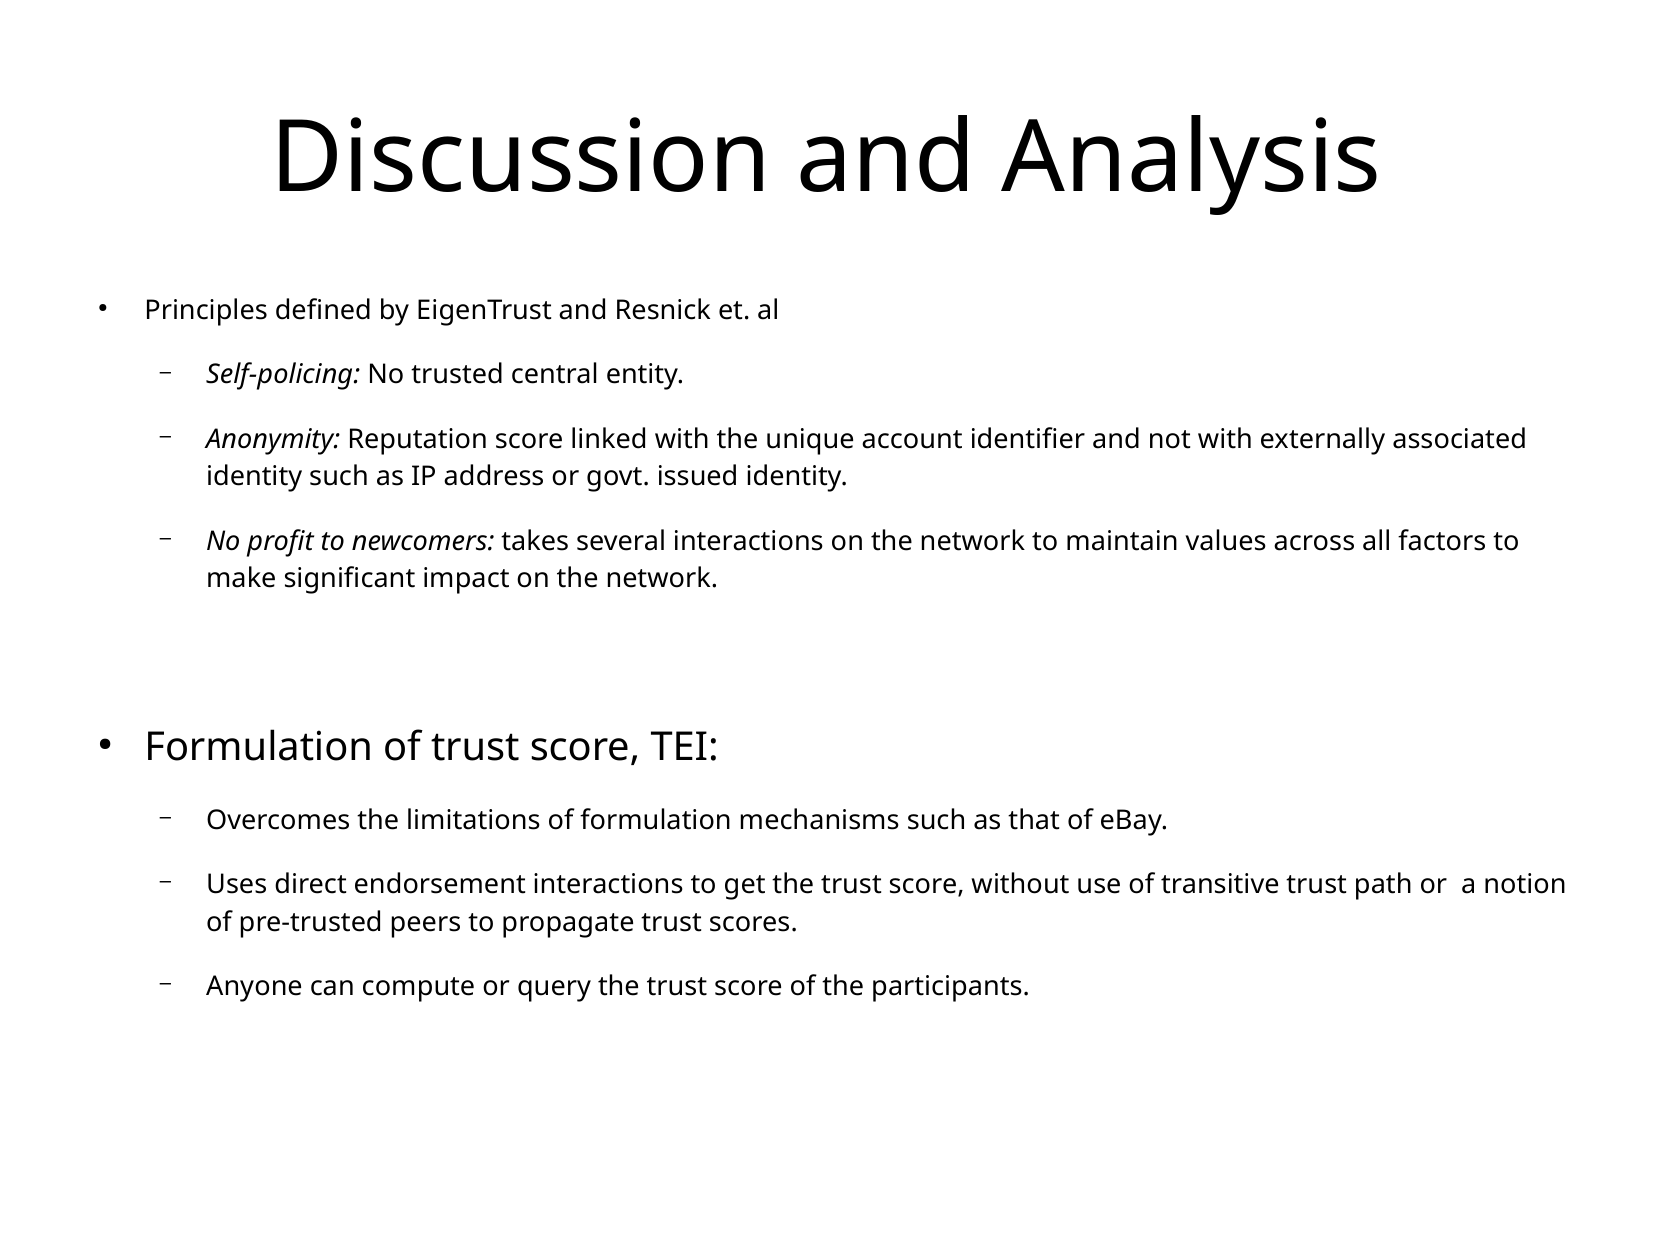

# Discussion and Analysis
Principles defined by EigenTrust and Resnick et. al
Self-policing: No trusted central entity.
Anonymity: Reputation score linked with the unique account identifier and not with externally associated identity such as IP address or govt. issued identity.
No profit to newcomers: takes several interactions on the network to maintain values across all factors to make significant impact on the network.
Formulation of trust score, TEI:
Overcomes the limitations of formulation mechanisms such as that of eBay.
Uses direct endorsement interactions to get the trust score, without use of transitive trust path or a notion of pre-trusted peers to propagate trust scores.
Anyone can compute or query the trust score of the participants.